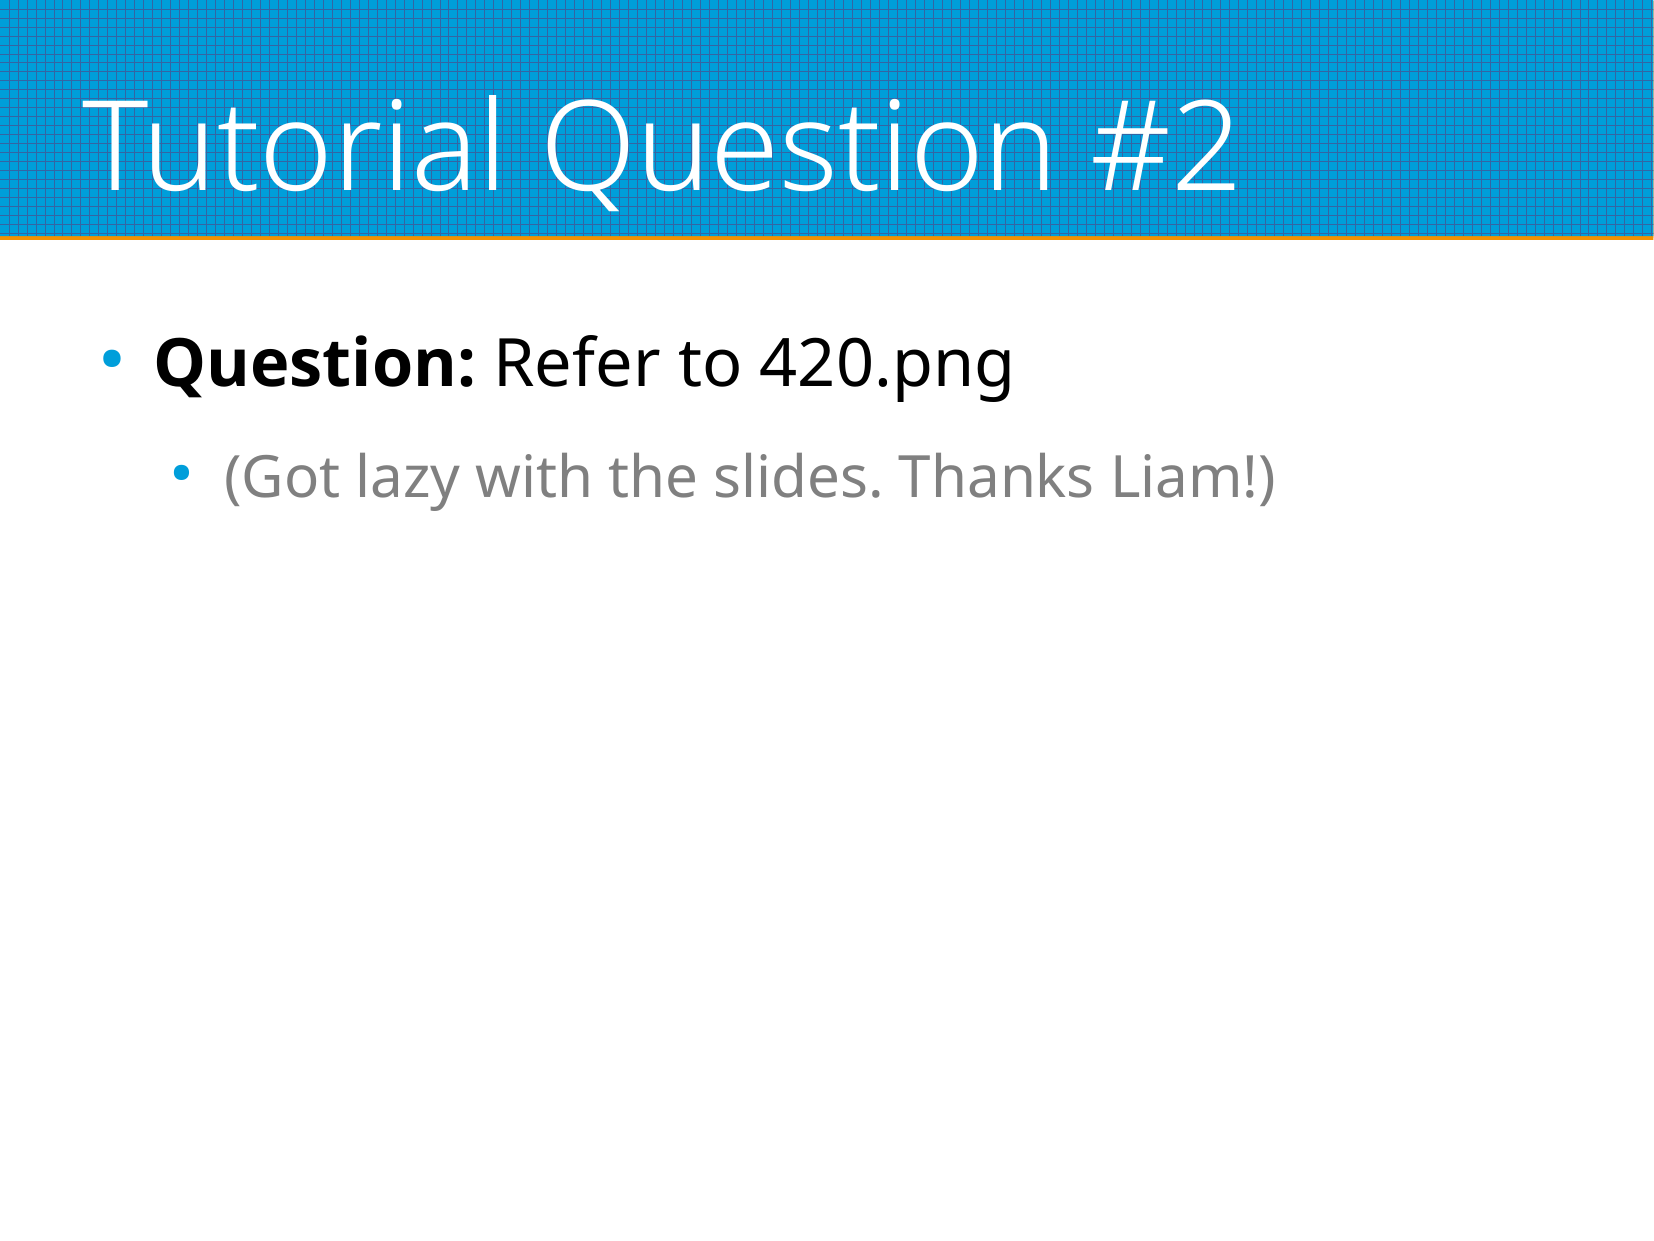

# Tutorial Question #2
Question: Refer to 420.png
(Got lazy with the slides. Thanks Liam!)